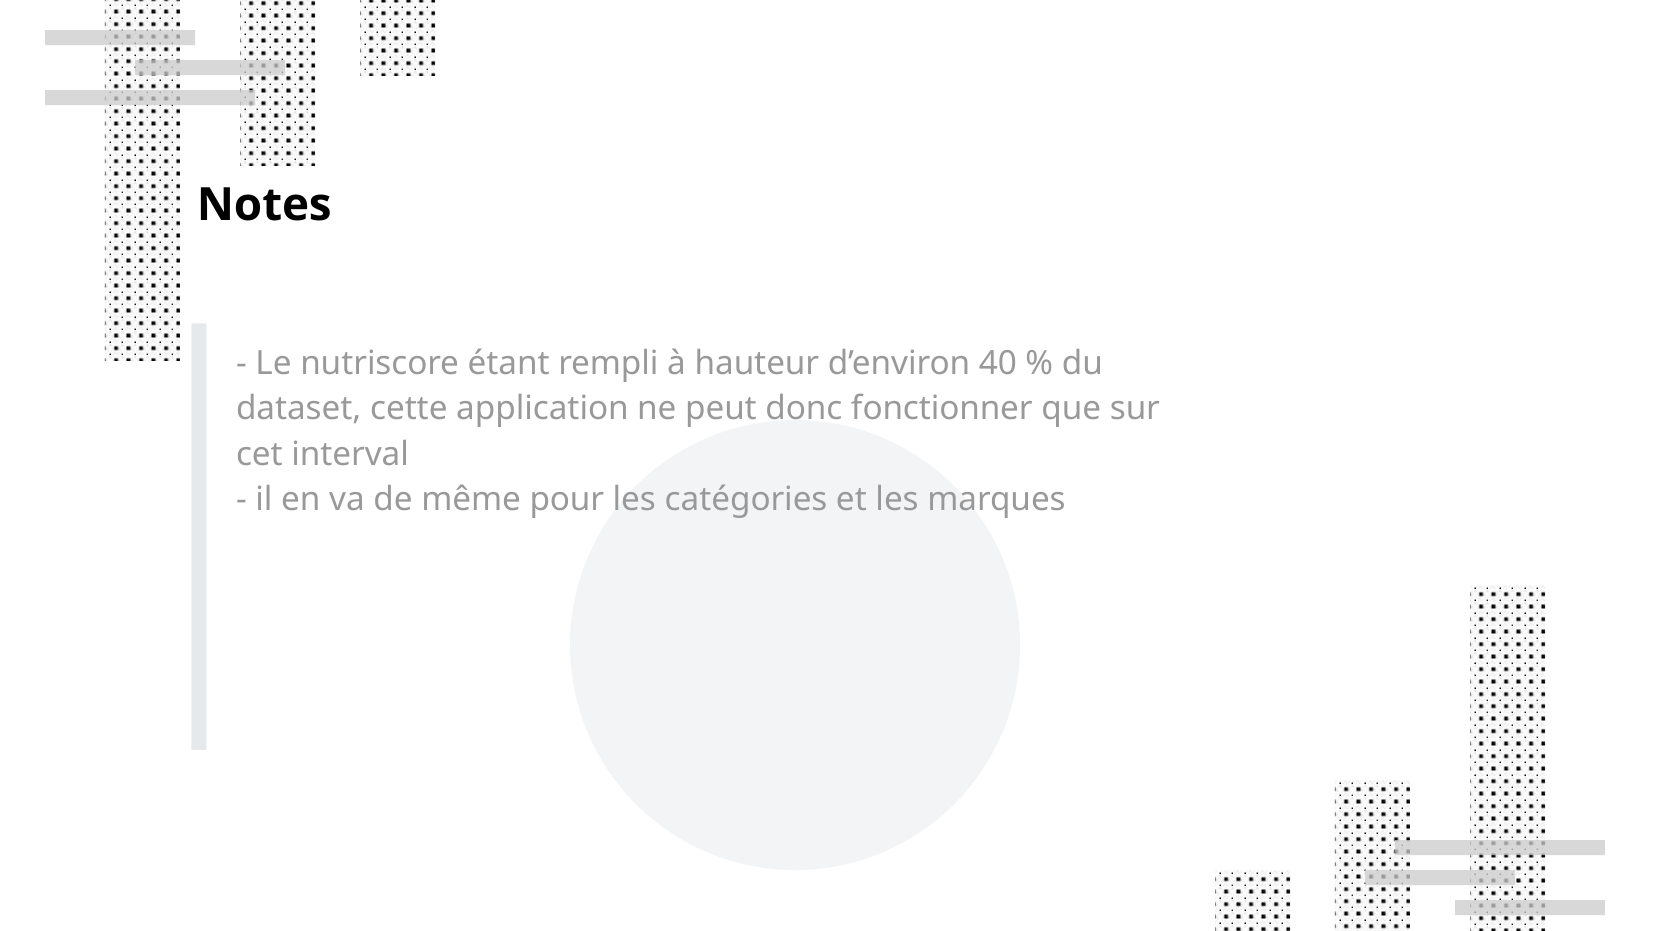

Notes
- Le nutriscore étant rempli à hauteur d’environ 40 % du dataset, cette application ne peut donc fonctionner que sur cet interval
- il en va de même pour les catégories et les marques